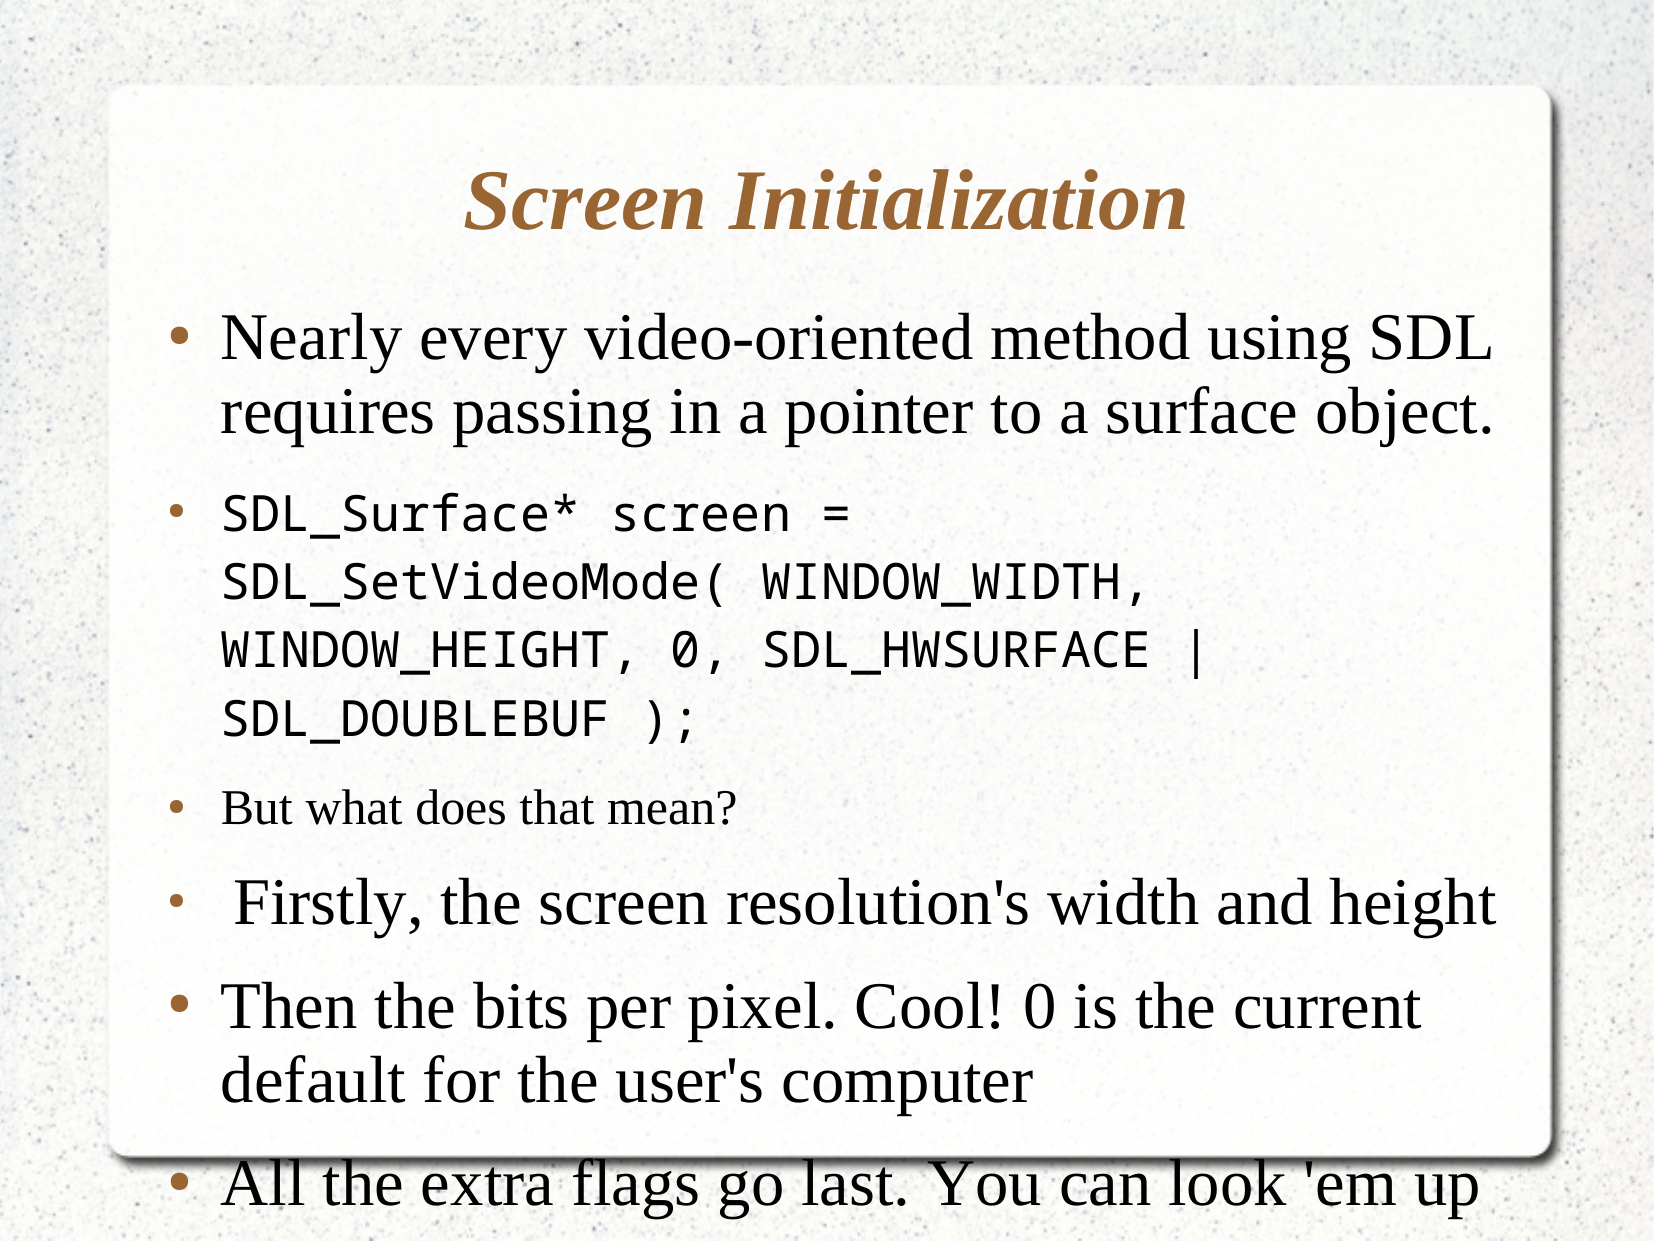

# Screen Initialization
Nearly every video-oriented method using SDL requires passing in a pointer to a surface object.
SDL_Surface* screen = SDL_SetVideoMode( WINDOW_WIDTH, WINDOW_HEIGHT, 0, SDL_HWSURFACE | SDL_DOUBLEBUF );
But what does that mean?
 Firstly, the screen resolution's width and height
Then the bits per pixel. Cool! 0 is the current default for the user's computer
All the extra flags go last. You can look 'em up